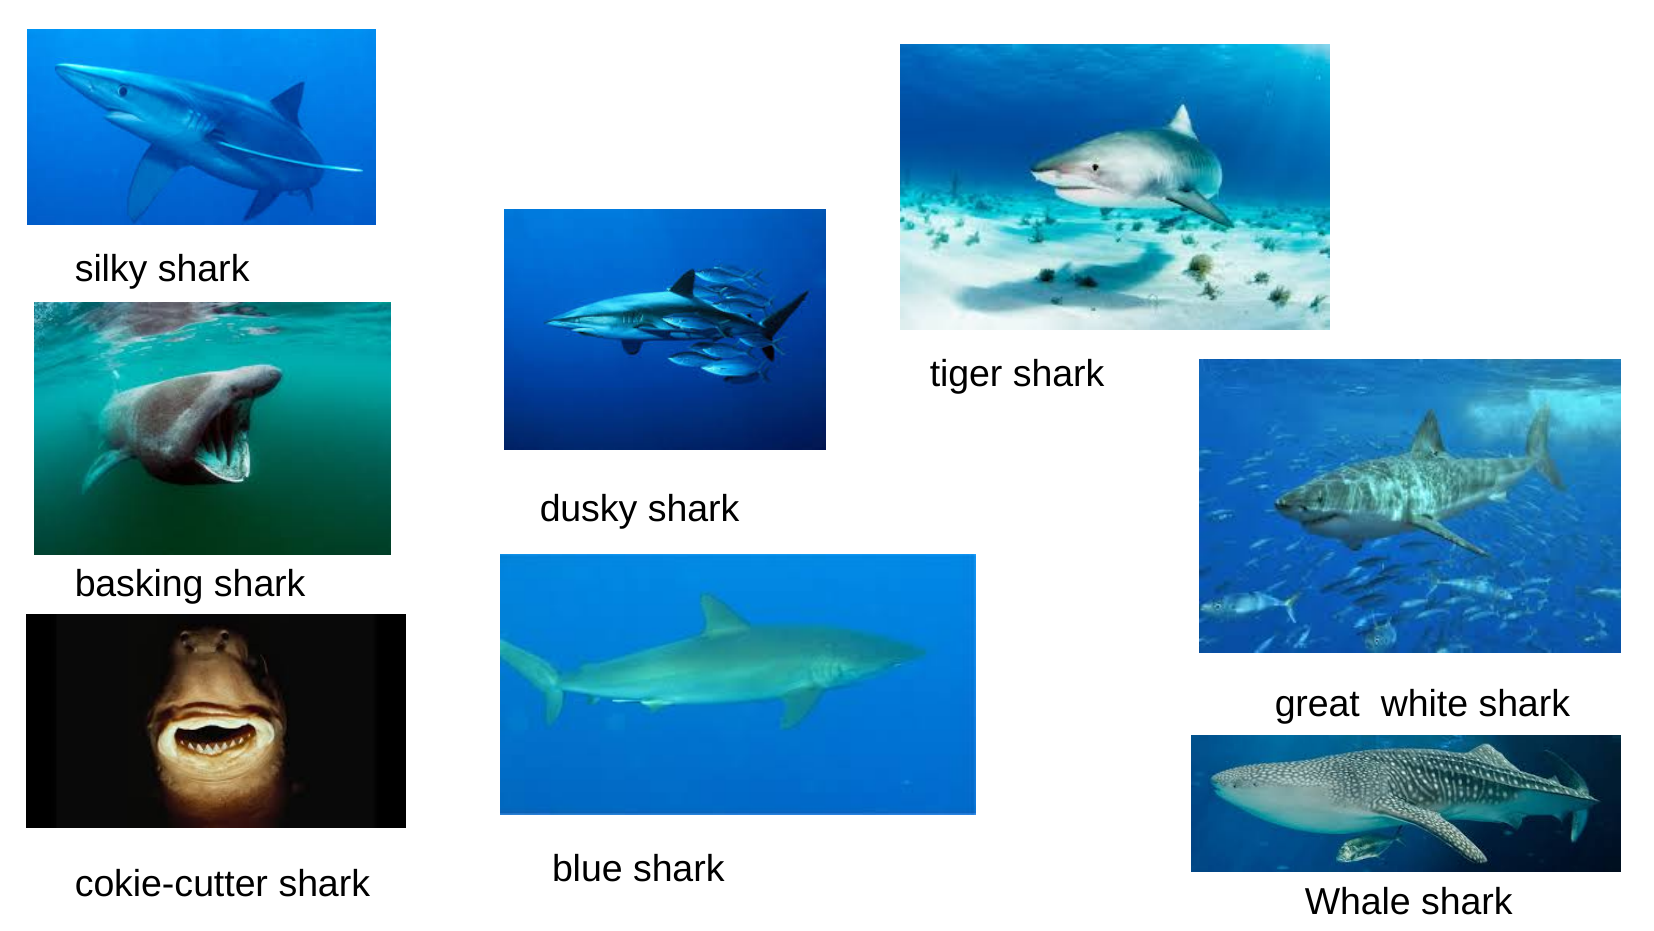

silky shark
tiger shark
dusky shark
basking shark
great white shark
blue shark
cokie-cutter shark
Whale shark